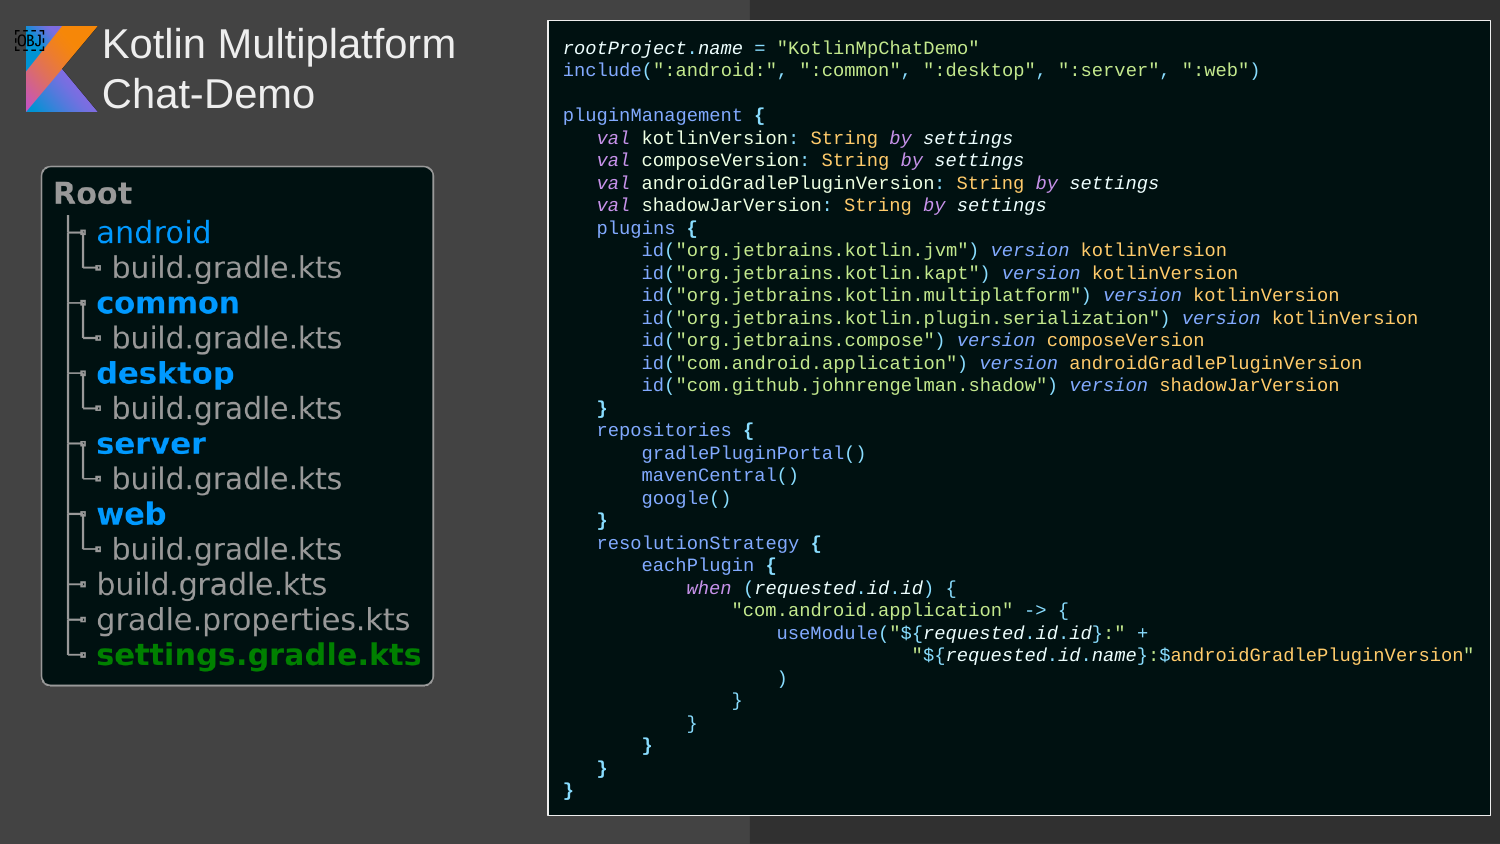

rootProject.name = "KotlinMpChatDemo"
include(":android:", ":common", ":desktop", ":server", ":web")
pluginManagement {
 val kotlinVersion: String by settings
 val composeVersion: String by settings
 val androidGradlePluginVersion: String by settings
 val shadowJarVersion: String by settings
 plugins {
 id("org.jetbrains.kotlin.jvm") version kotlinVersion
 id("org.jetbrains.kotlin.kapt") version kotlinVersion
 id("org.jetbrains.kotlin.multiplatform") version kotlinVersion
 id("org.jetbrains.kotlin.plugin.serialization") version kotlinVersion
 id("org.jetbrains.compose") version composeVersion
 id("com.android.application") version androidGradlePluginVersion
 id("com.github.johnrengelman.shadow") version shadowJarVersion
 }
 repositories {
 gradlePluginPortal()
 mavenCentral()
 google()
 }
 resolutionStrategy {
 eachPlugin {
 when (requested.id.id) {
 "com.android.application" -> {
 useModule("${requested.id.id}:" +
 "${requested.id.name}:$androidGradlePluginVersion"
 )
 }
 }
 }
 }
}